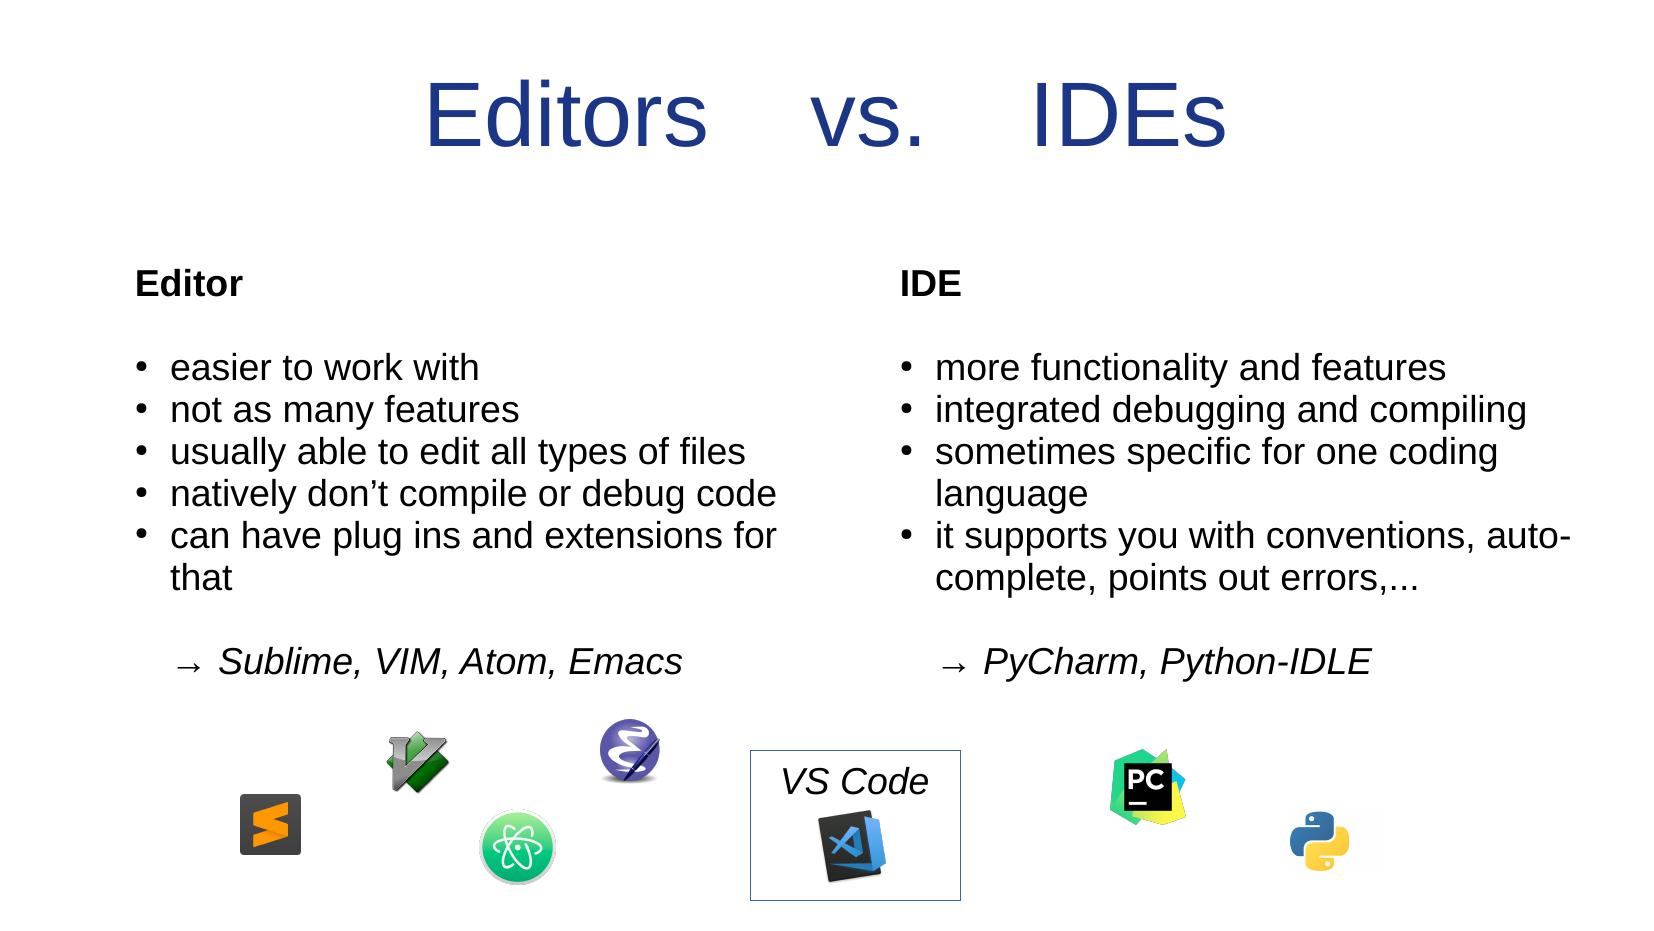

# Editors vs. IDEs
Editor
easier to work with
not as many features
usually able to edit all types of files
natively don’t compile or debug code
can have plug ins and extensions for that
→ Sublime, VIM, Atom, Emacs
IDE
more functionality and features
integrated debugging and compiling
sometimes specific for one coding language
it supports you with conventions, auto-complete, points out errors,...
→ PyCharm, Python-IDLE
VS Code